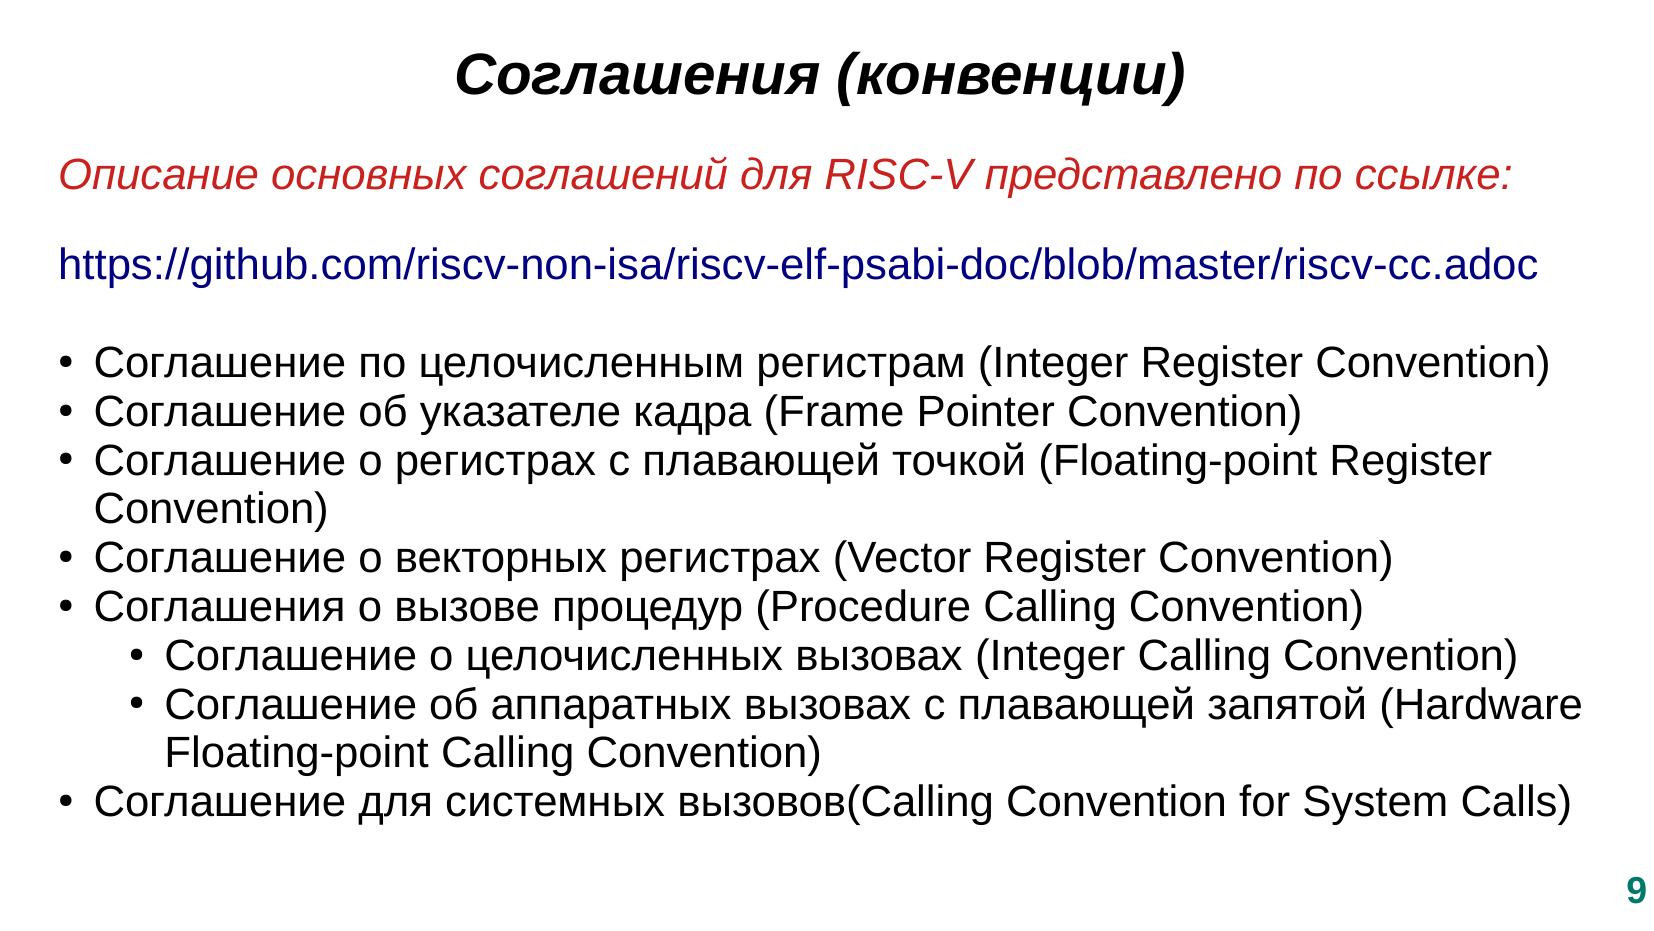

Соглашения (конвенции)
Описание основных соглашений для RISC-V представлено по ссылке:
https://github.com/riscv-non-isa/riscv-elf-psabi-doc/blob/master/riscv-cc.adoc
Соглашение по целочисленным регистрам (Integer Register Convention)
Соглашение об указателе кадра (Frame Pointer Convention)
Соглашение о регистрах с плавающей точкой (Floating-point Register Convention)
Соглашение о векторных регистрах (Vector Register Convention)
Соглашения о вызове процедур (Procedure Calling Convention)
Соглашение о целочисленных вызовах (Integer Calling Convention)
Соглашение об аппаратных вызовах с плавающей запятой (Hardware Floating-point Calling Convention)
Соглашение для системных вызовов(Calling Convention for System Calls)